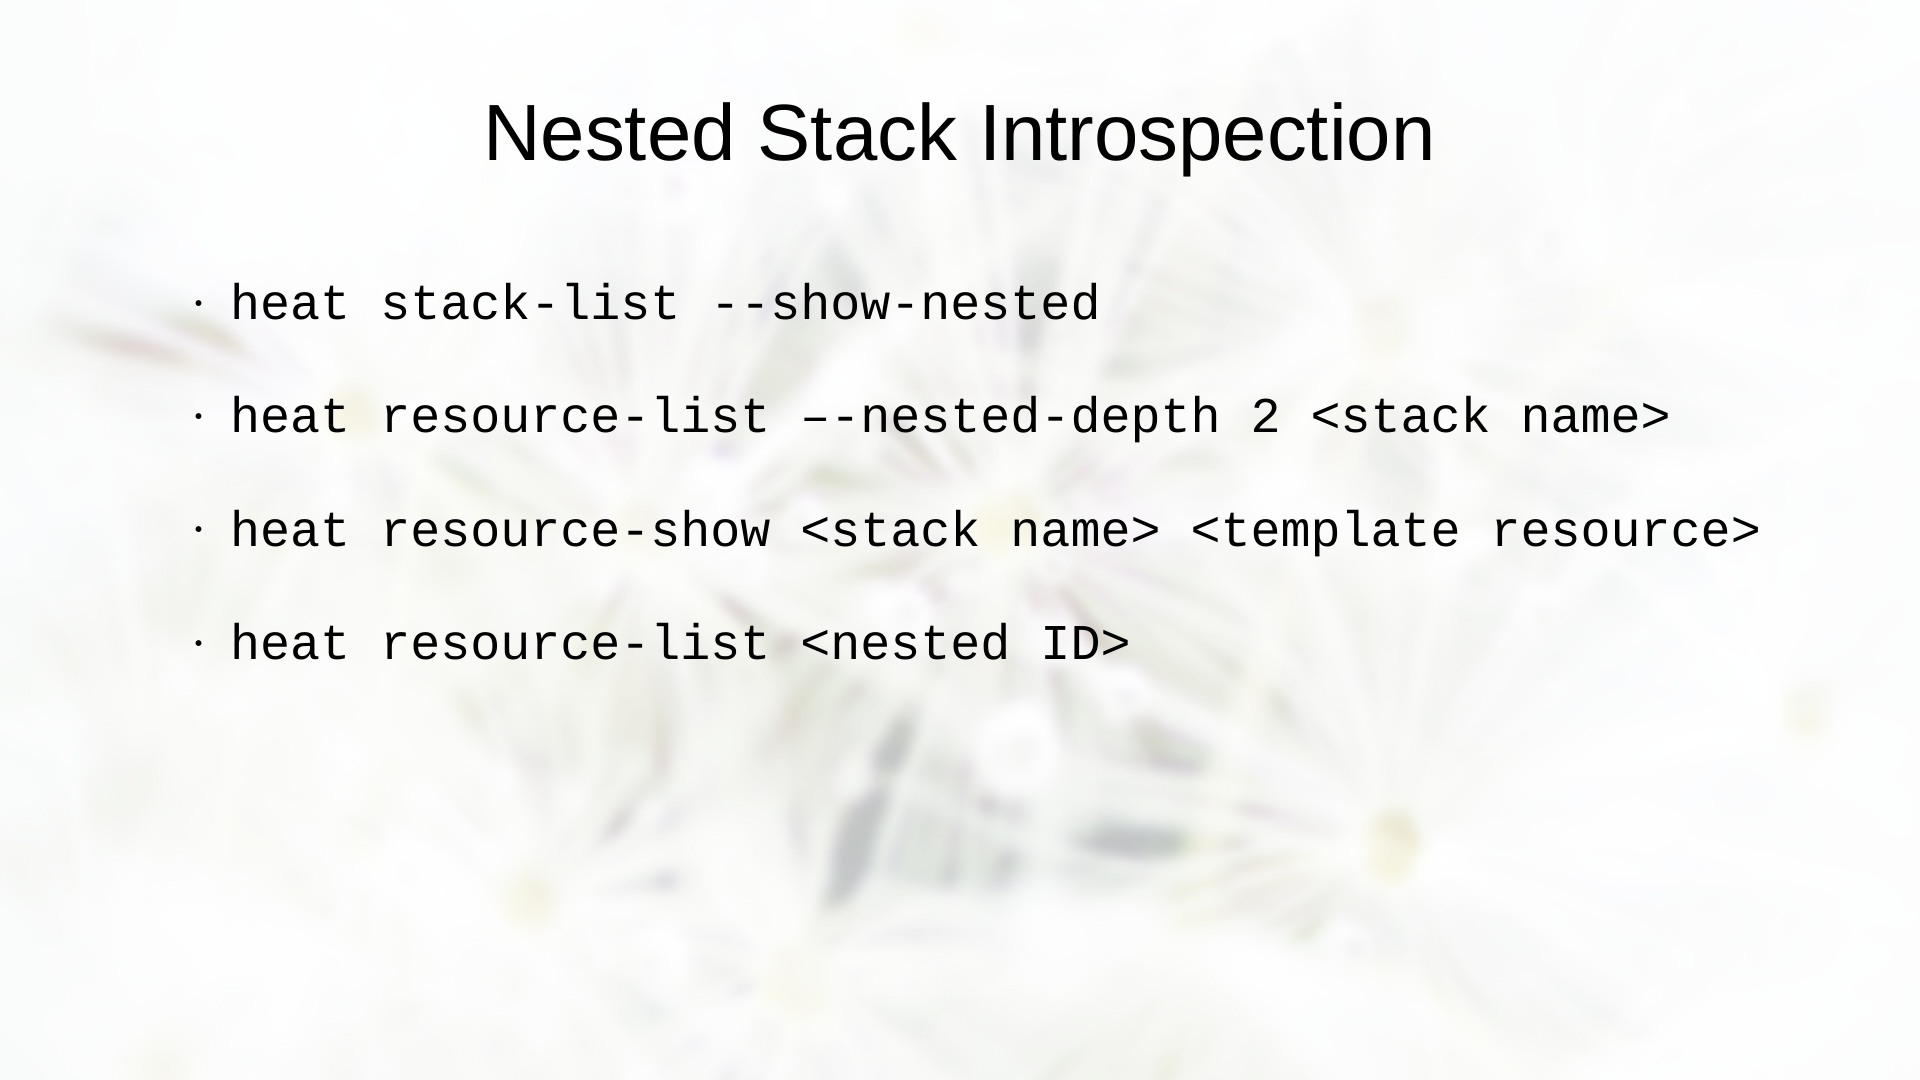

# Nested Stack Introspection
heat stack-list --show-nested
heat resource-list –-nested-depth 2 <stack name>
heat resource-show <stack name> <template resource>
heat resource-list <nested ID>